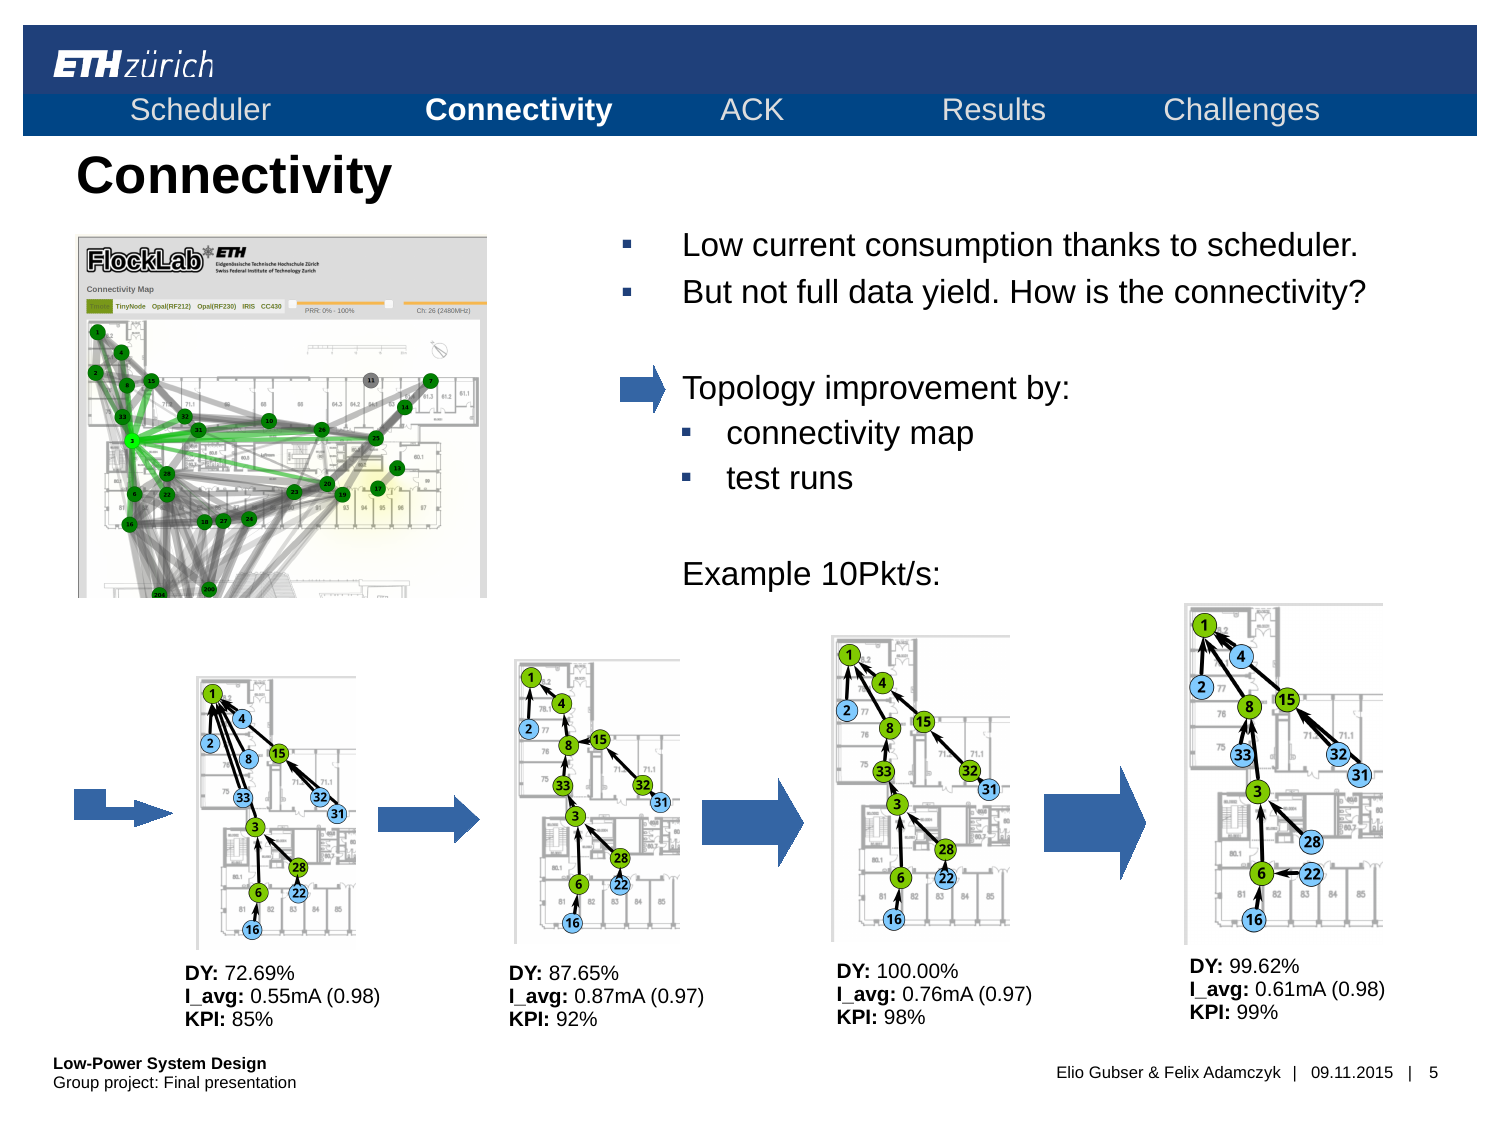

Scheduler			Connectivity		ACK			Results		Challenges
# Connectivity
Low current consumption thanks to scheduler.
But not full data yield. How is the connectivity?
Topology improvement by:
connectivity map
test runs
Example 10Pkt/s:
DY: 99.62%
I_avg: 0.61mA (0.98)
KPI: 99%
DY: 100.00%
I_avg: 0.76mA (0.97)
KPI: 98%
DY: 87.65%
I_avg: 0.87mA (0.97)
KPI: 92%
DY: 72.69%
I_avg: 0.55mA (0.98)
KPI: 85%
Elio Gubser & Felix Adamczyk
09.11.2015
5